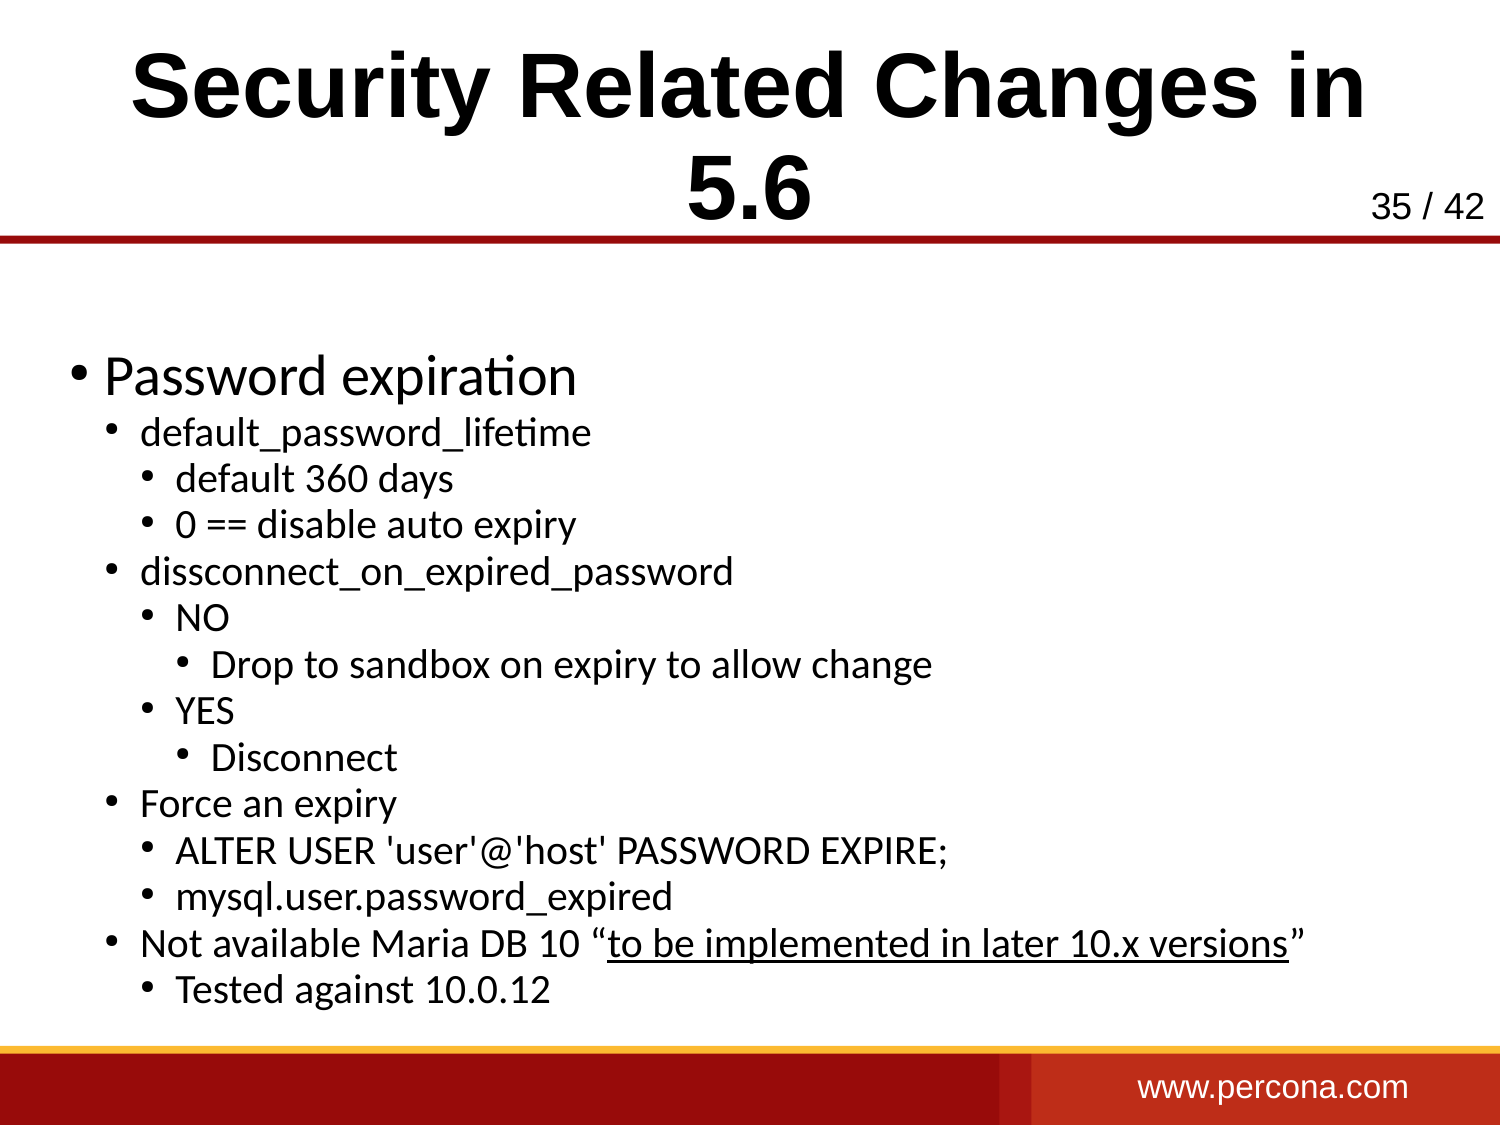

Security Related Changes in 5.6
Password expiration
default_password_lifetime
default 360 days
0 == disable auto expiry
dissconnect_on_expired_password
NO
Drop to sandbox on expiry to allow change
YES
Disconnect
Force an expiry
ALTER USER 'user'@'host' PASSWORD EXPIRE;
mysql.user.password_expired
Not available Maria DB 10 “to be implemented in later 10.x versions”
Tested against 10.0.12